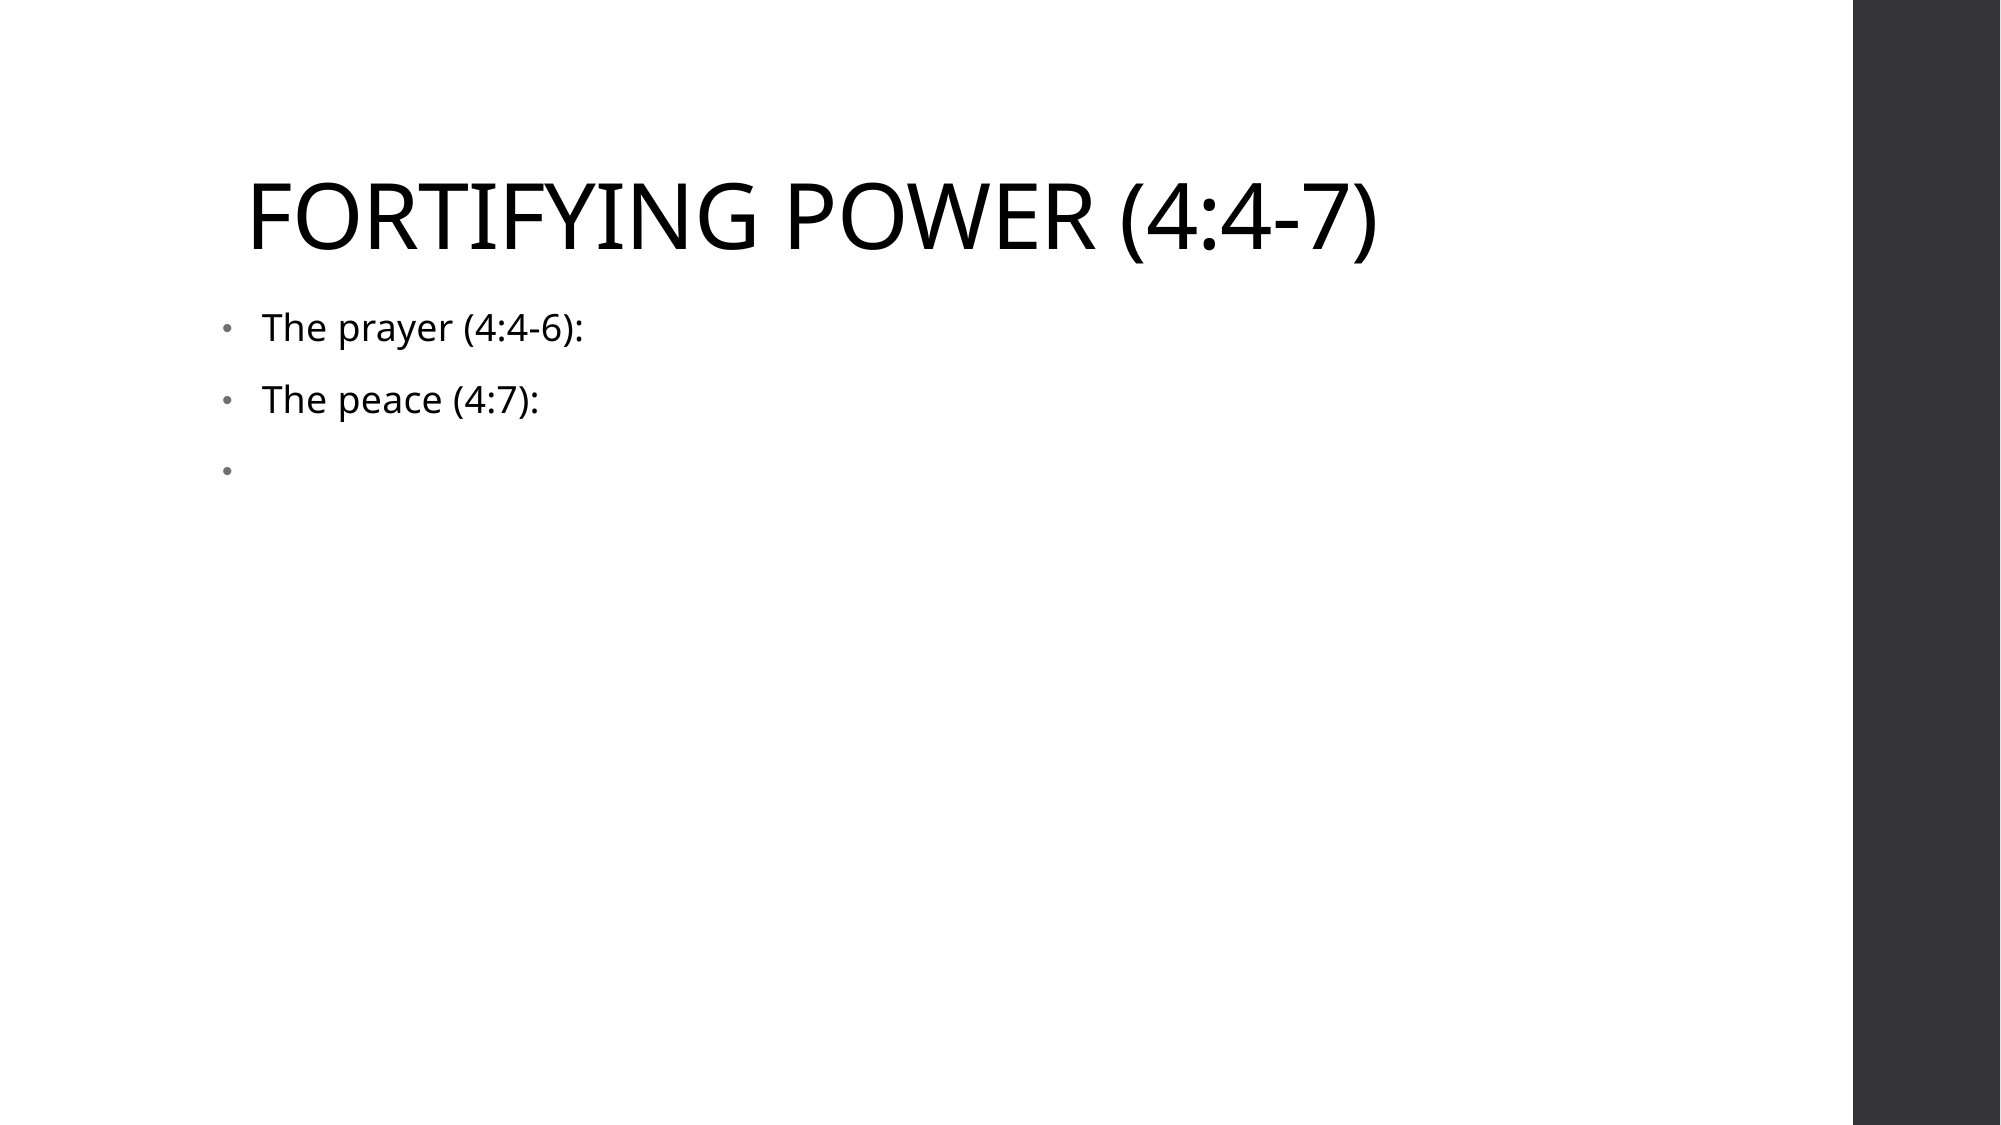

# FORTIFYING POWER (4:4-7)
 The prayer (4:4-6):
 The peace (4:7):